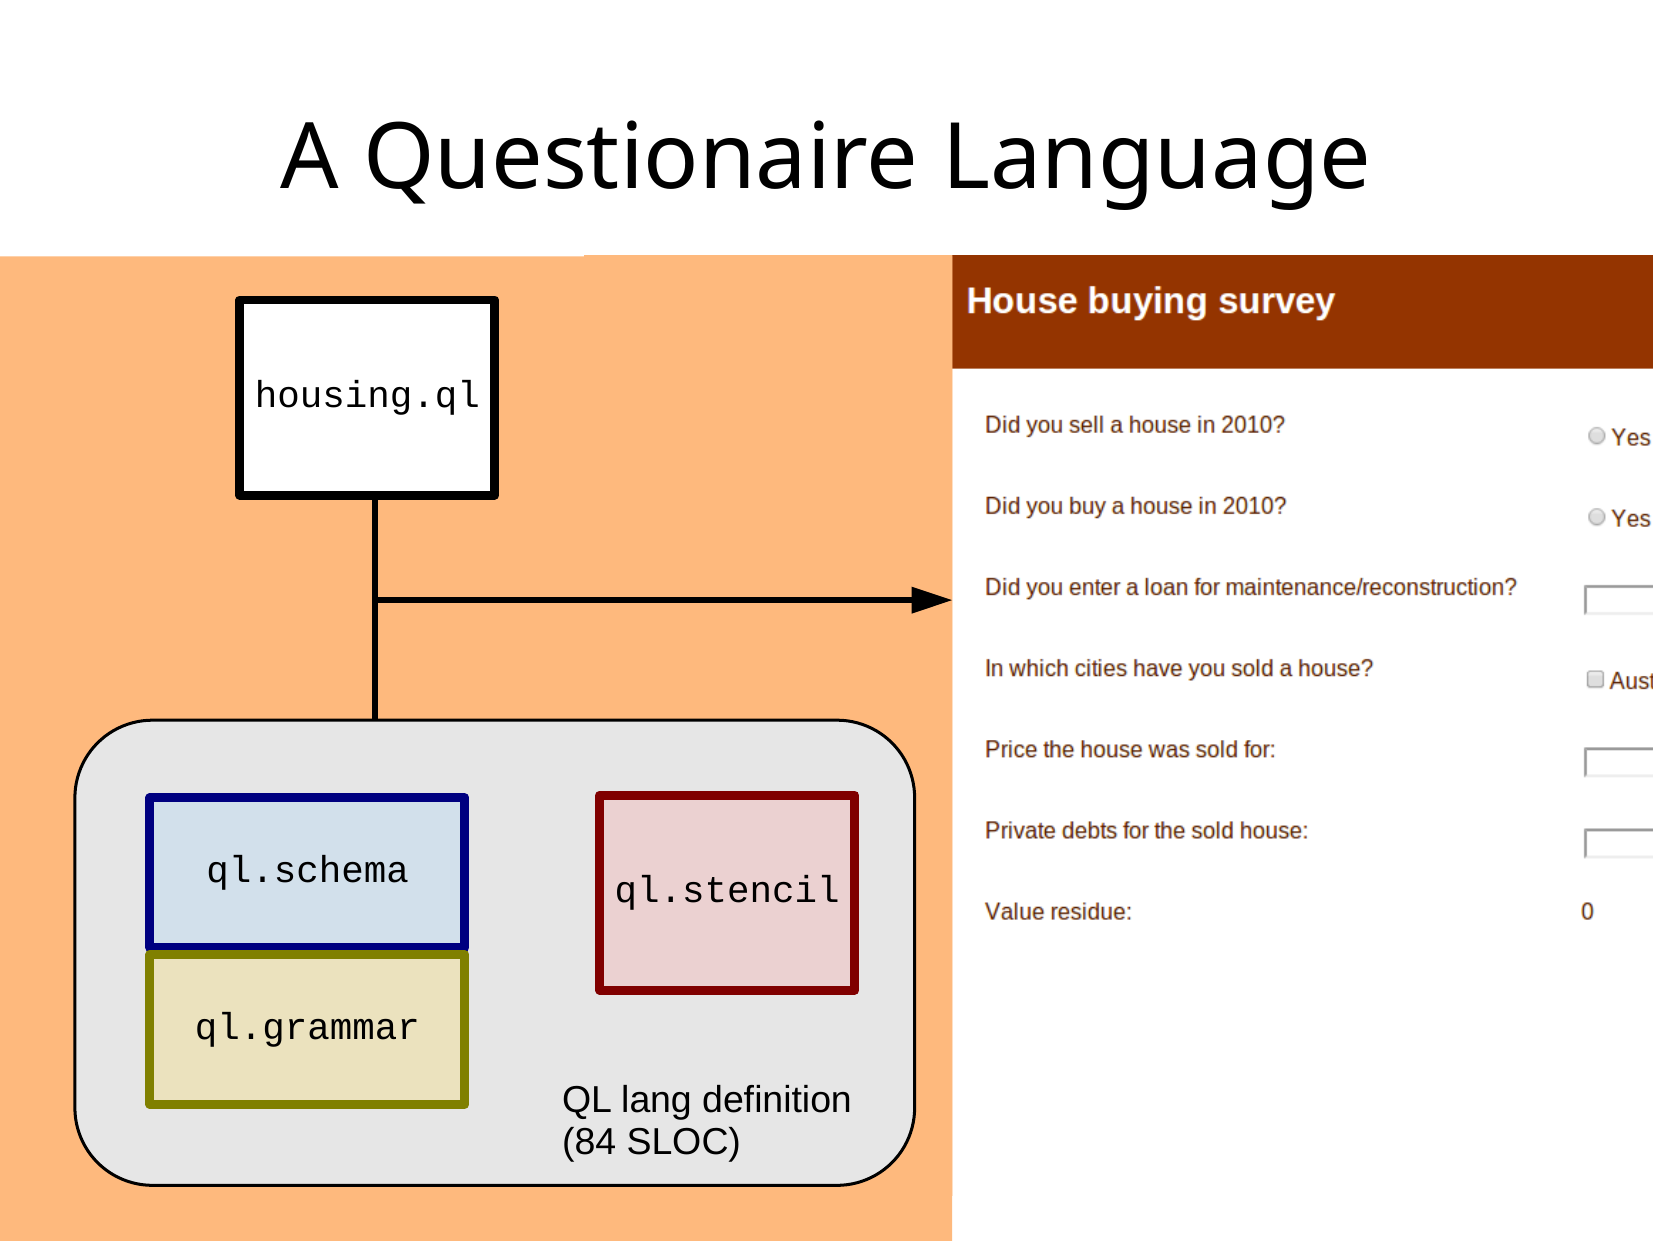

# A Questionaire Language
housing.ql
ql.stencil
ql.schema
ql.grammar
QL lang definition
(84 SLOC)
2